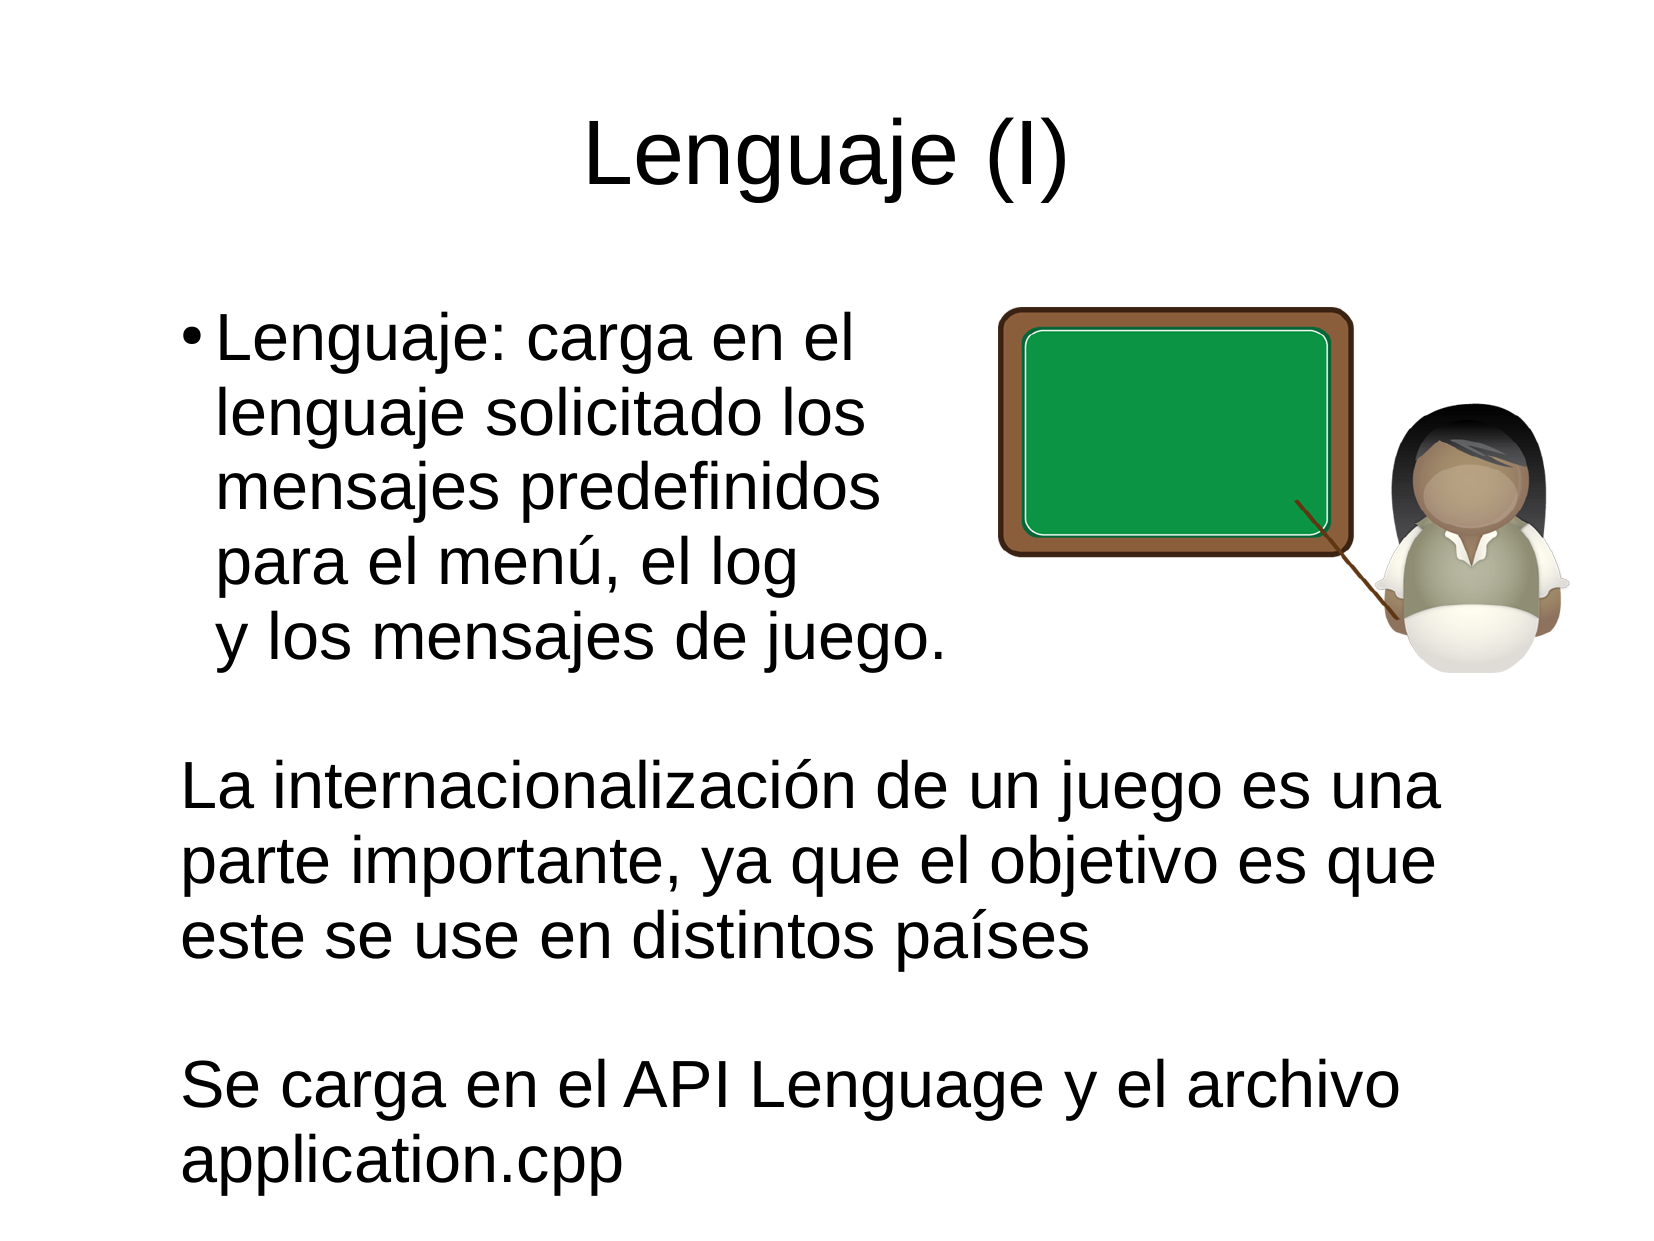

# Lenguaje (I)
Lenguaje: carga en el
lenguaje solicitado los
mensajes predefinidos
para el menú, el log
y los mensajes de juego.
La internacionalización de un juego es una parte importante, ya que el objetivo es que este se use en distintos países
Se carga en el API Lenguage y el archivo application.cpp